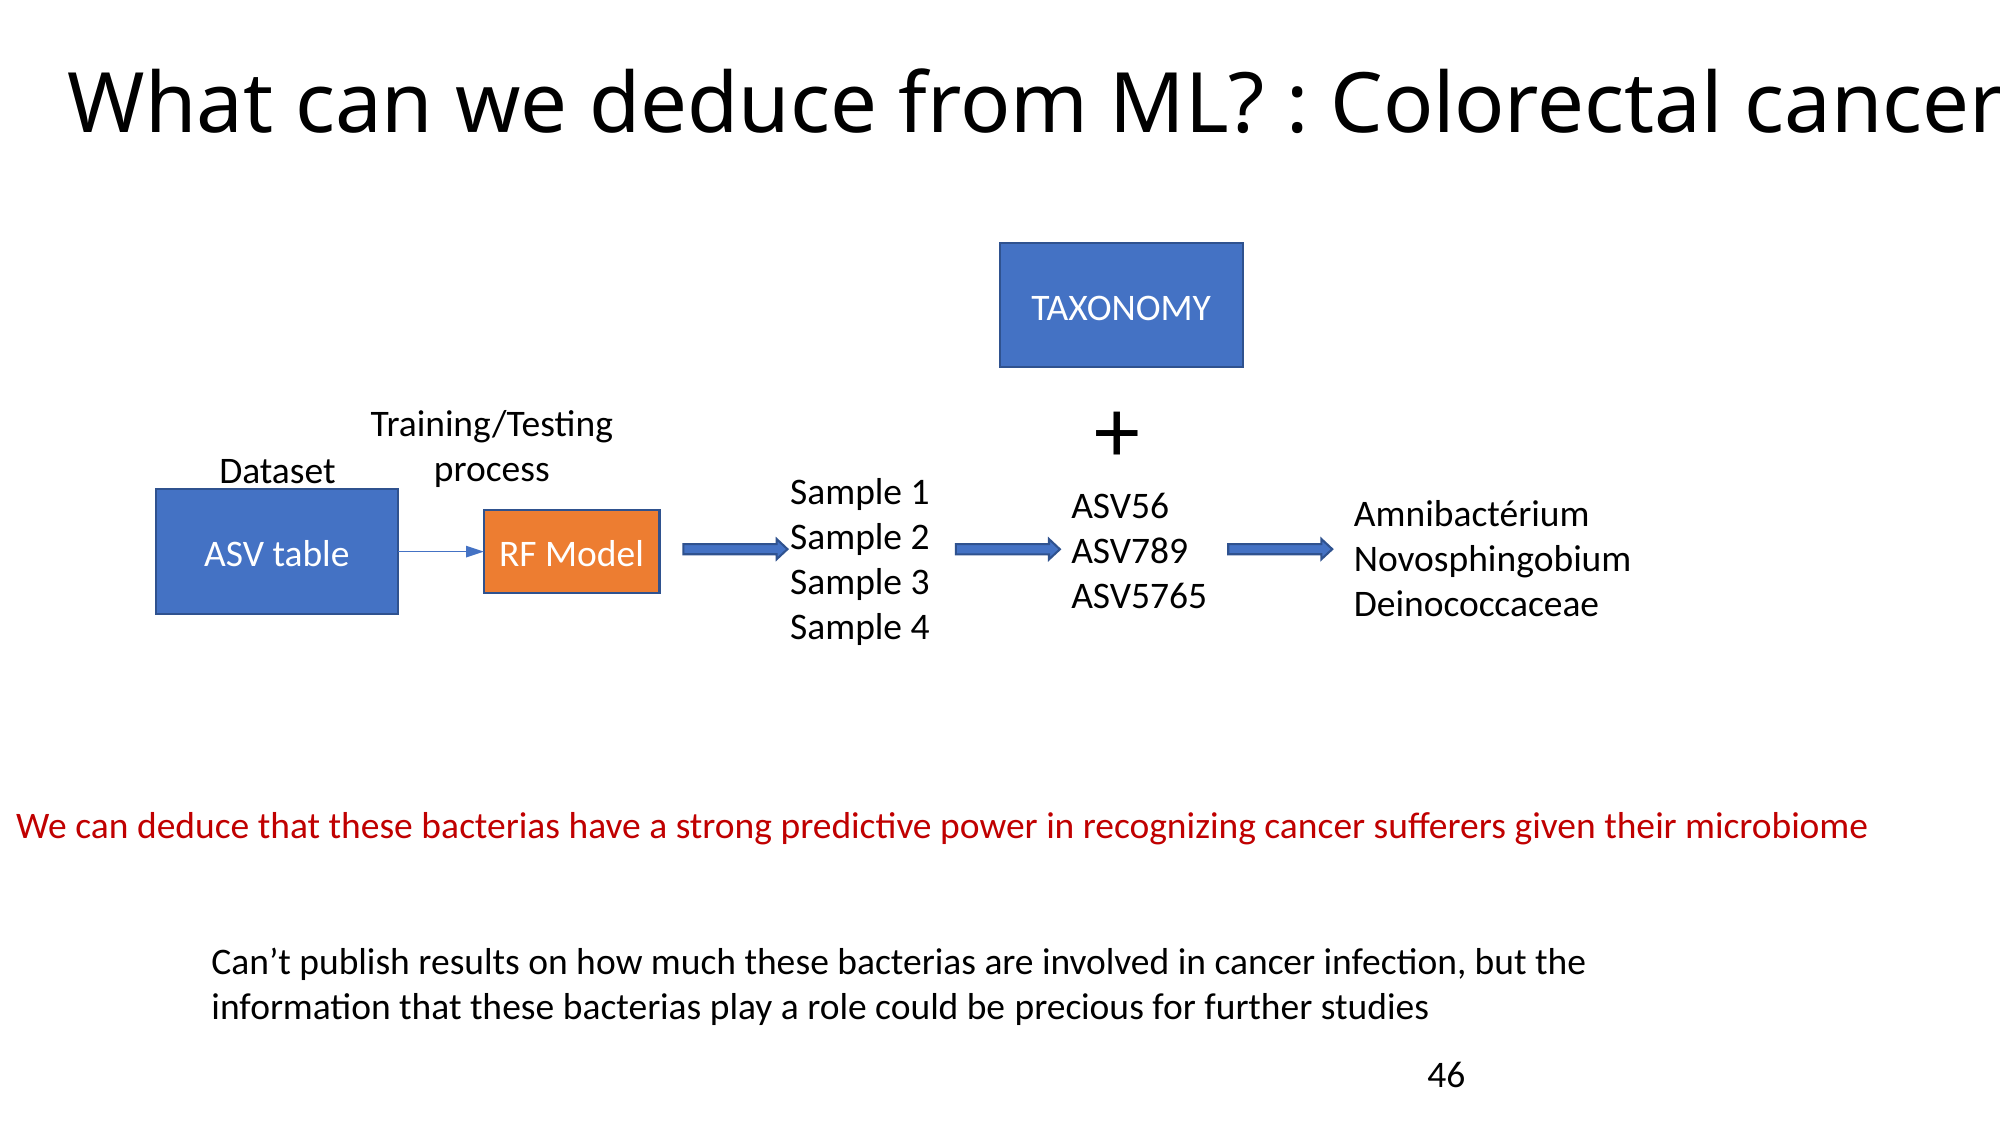

What can we deduce from ML? : Colorectal cancer
TAXONOMY
+
Training/Testing process
Dataset
Sample 1
Sample 2
Sample 3
Sample 4
ASV56
ASV789
ASV5765
Amnibactérium
Novosphingobium
Deinococcaceae
ASV table
RF Model
We can deduce that these bacterias have a strong predictive power in recognizing cancer sufferers given their microbiome
Can’t publish results on how much these bacterias are involved in cancer infection, but the information that these bacterias play a role could be precious for further studies